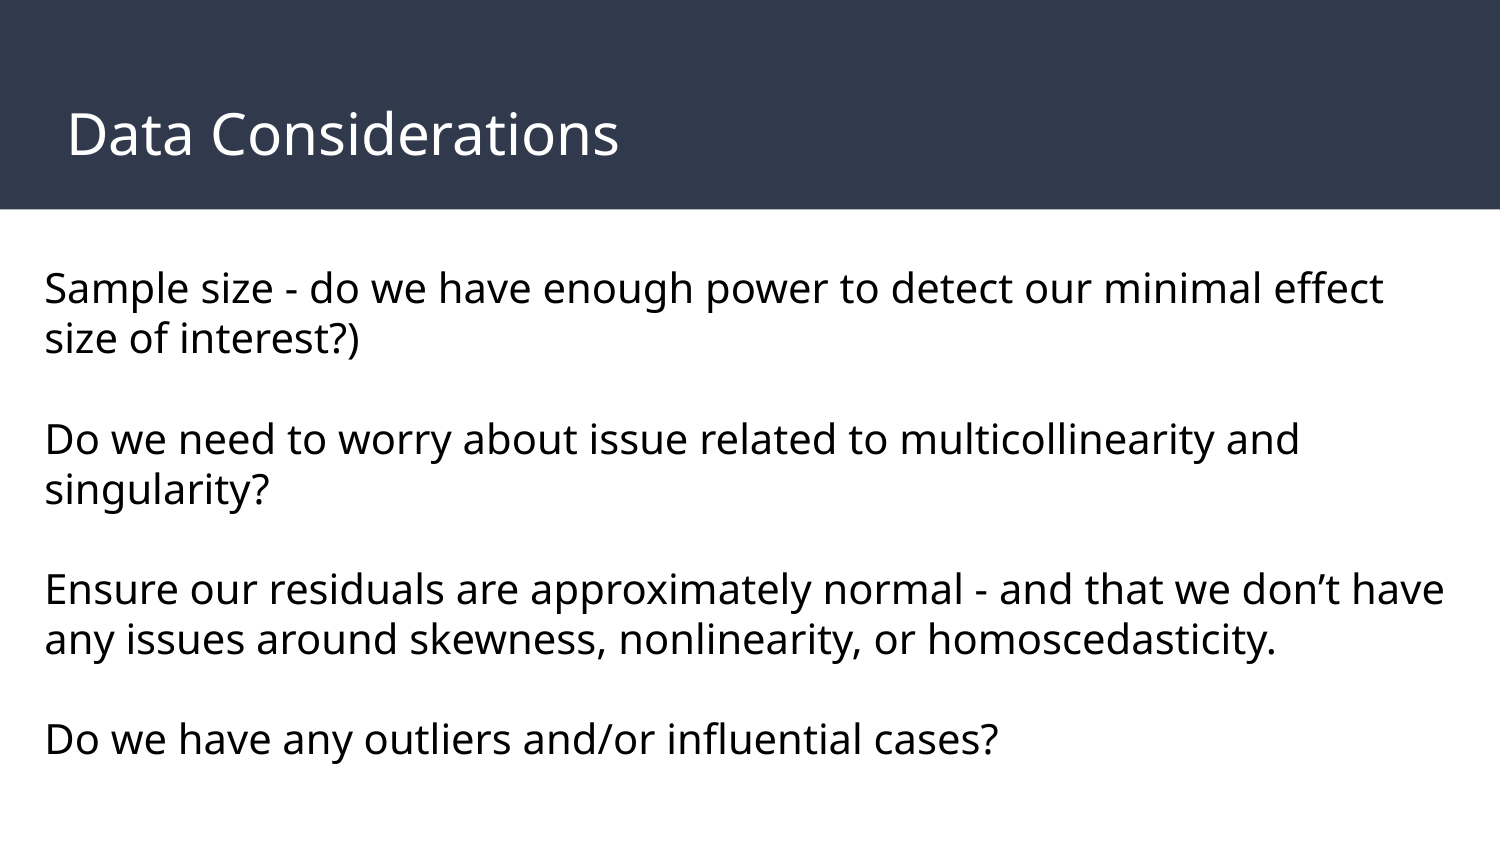

# Data Considerations
Sample size - do we have enough power to detect our minimal effect size of interest?)
Do we need to worry about issue related to multicollinearity and singularity?
Ensure our residuals are approximately normal - and that we don’t have any issues around skewness, nonlinearity, or homoscedasticity.
Do we have any outliers and/or influential cases?